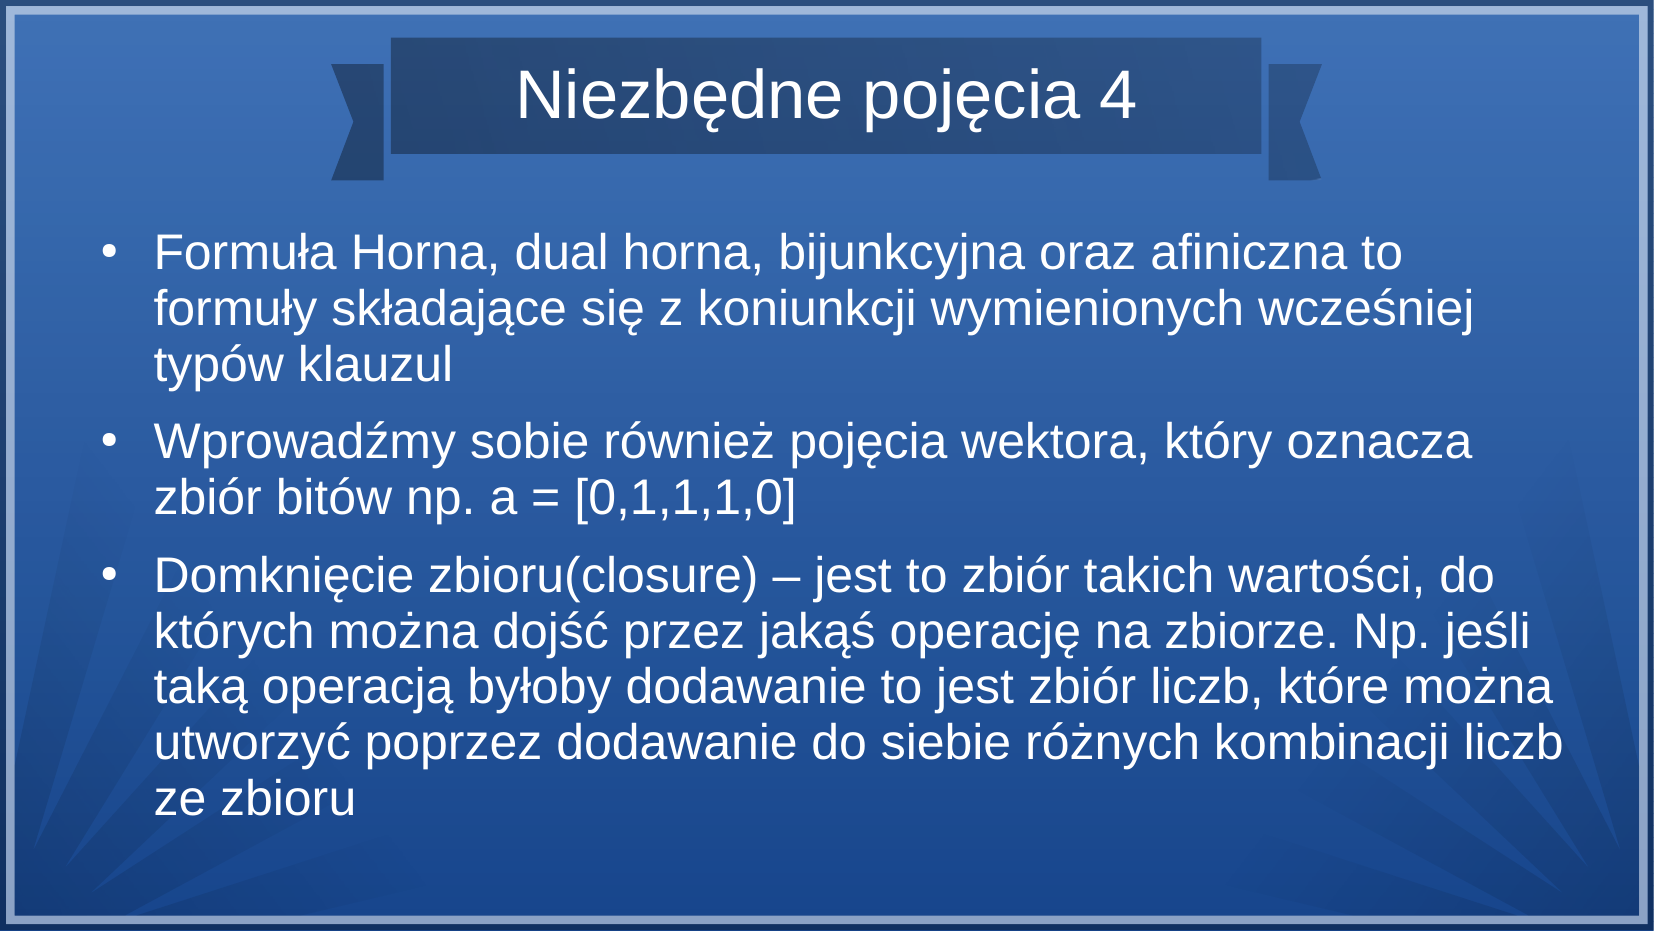

# Niezbędne pojęcia 4
Formuła Horna, dual horna, bijunkcyjna oraz afiniczna to formuły składające się z koniunkcji wymienionych wcześniej typów klauzul
Wprowadźmy sobie również pojęcia wektora, który oznacza zbiór bitów np. a = [0,1,1,1,0]
Domknięcie zbioru(closure) – jest to zbiór takich wartości, do których można dojść przez jakąś operację na zbiorze. Np. jeśli taką operacją byłoby dodawanie to jest zbiór liczb, które można utworzyć poprzez dodawanie do siebie różnych kombinacji liczb ze zbioru